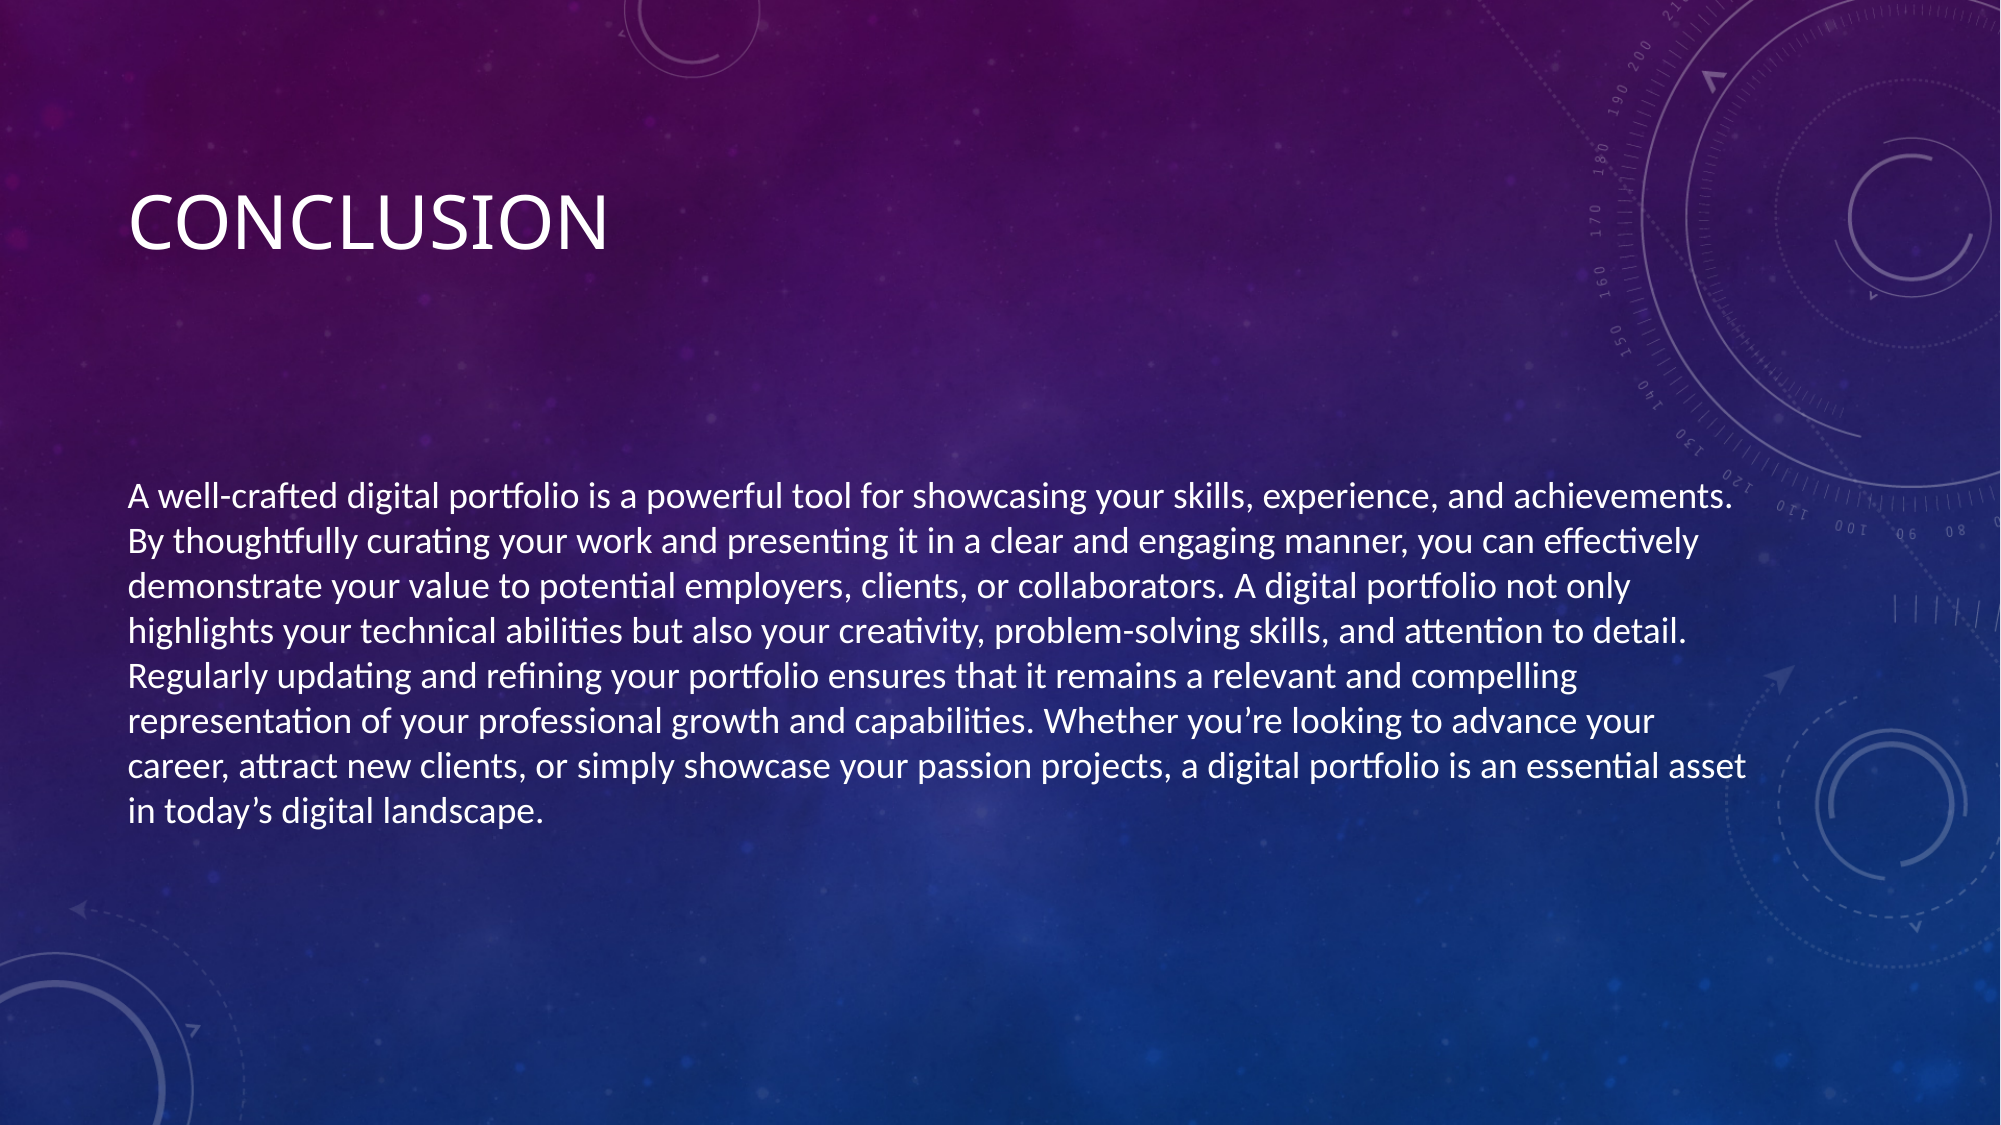

# Conclusion
A well-crafted digital portfolio is a powerful tool for showcasing your skills, experience, and achievements. By thoughtfully curating your work and presenting it in a clear and engaging manner, you can effectively demonstrate your value to potential employers, clients, or collaborators. A digital portfolio not only highlights your technical abilities but also your creativity, problem-solving skills, and attention to detail. Regularly updating and refining your portfolio ensures that it remains a relevant and compelling representation of your professional growth and capabilities. Whether you’re looking to advance your career, attract new clients, or simply showcase your passion projects, a digital portfolio is an essential asset in today’s digital landscape.